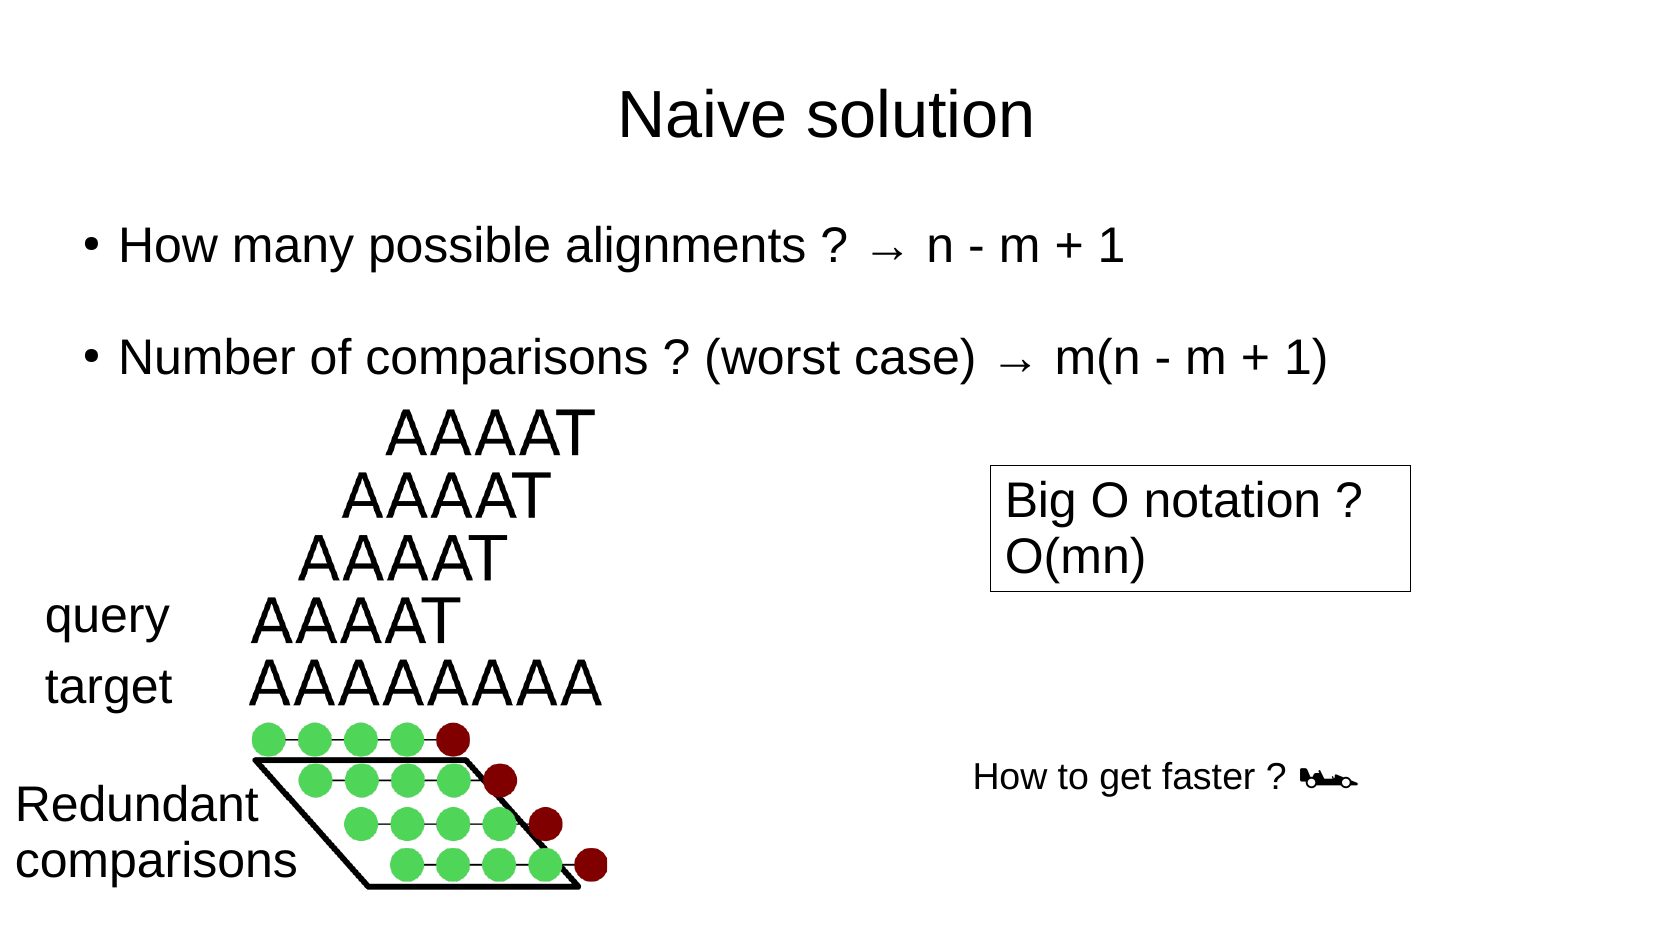

# Naive solution
How many possible alignments ? → n - m + 1
Number of comparisons ? (worst case) → m(n - m + 1)
Big O notation ?
O(mn)
query
target
How to get faster ? 🏎️
Redundant
comparisons